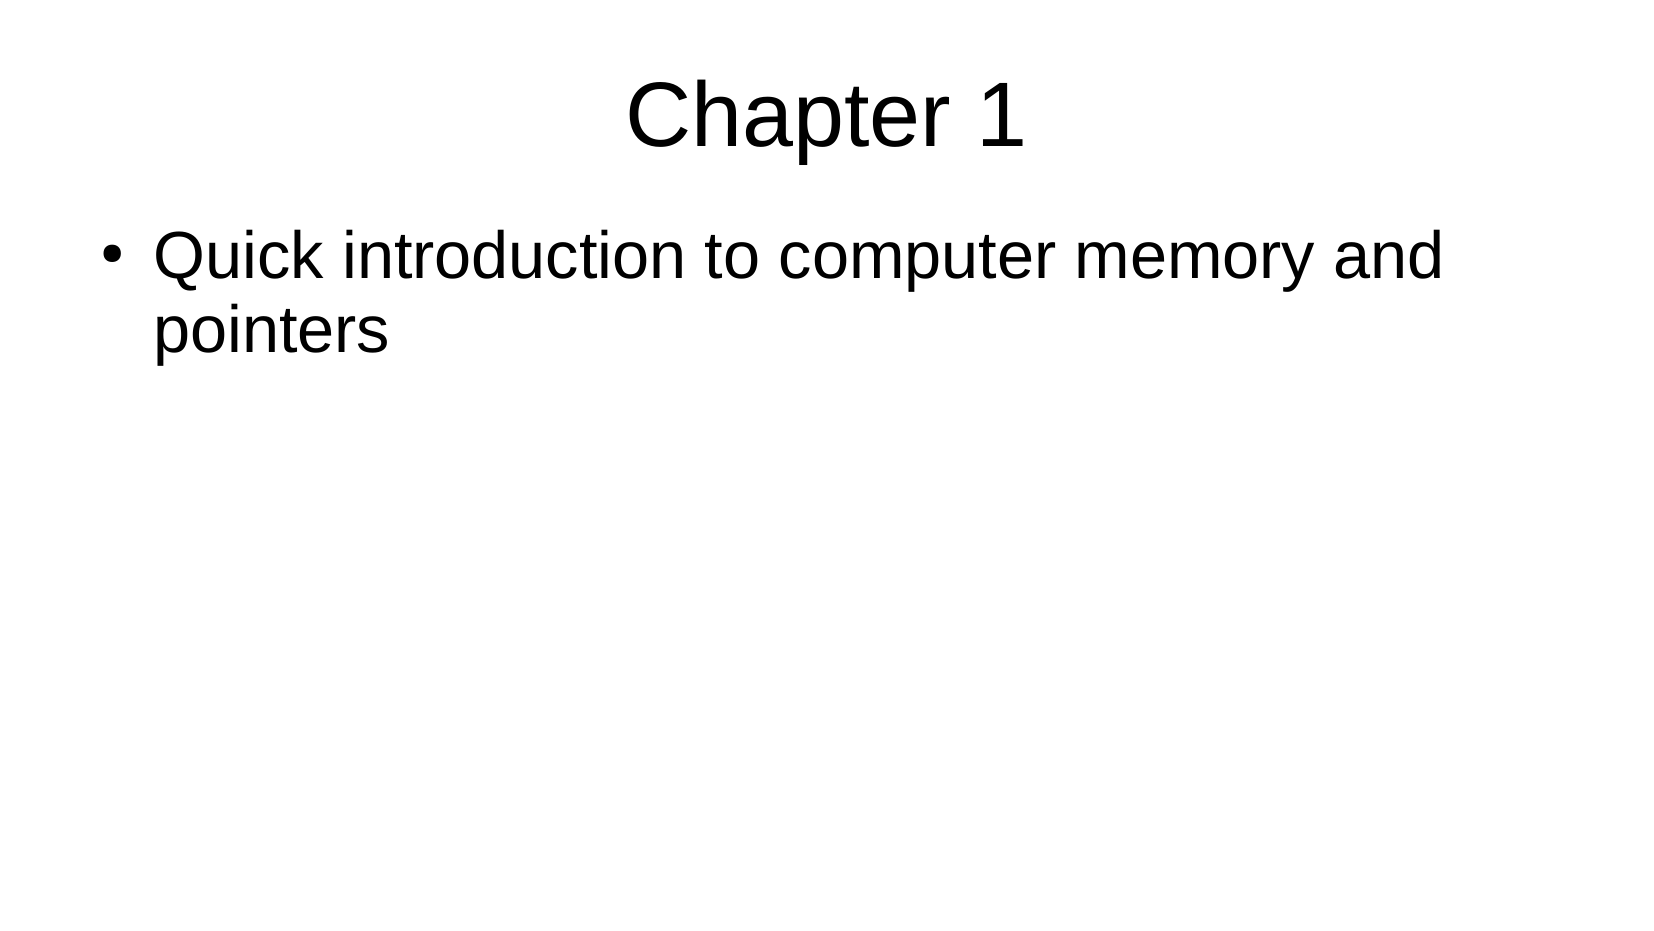

# Chapter 1
Quick introduction to computer memory and pointers